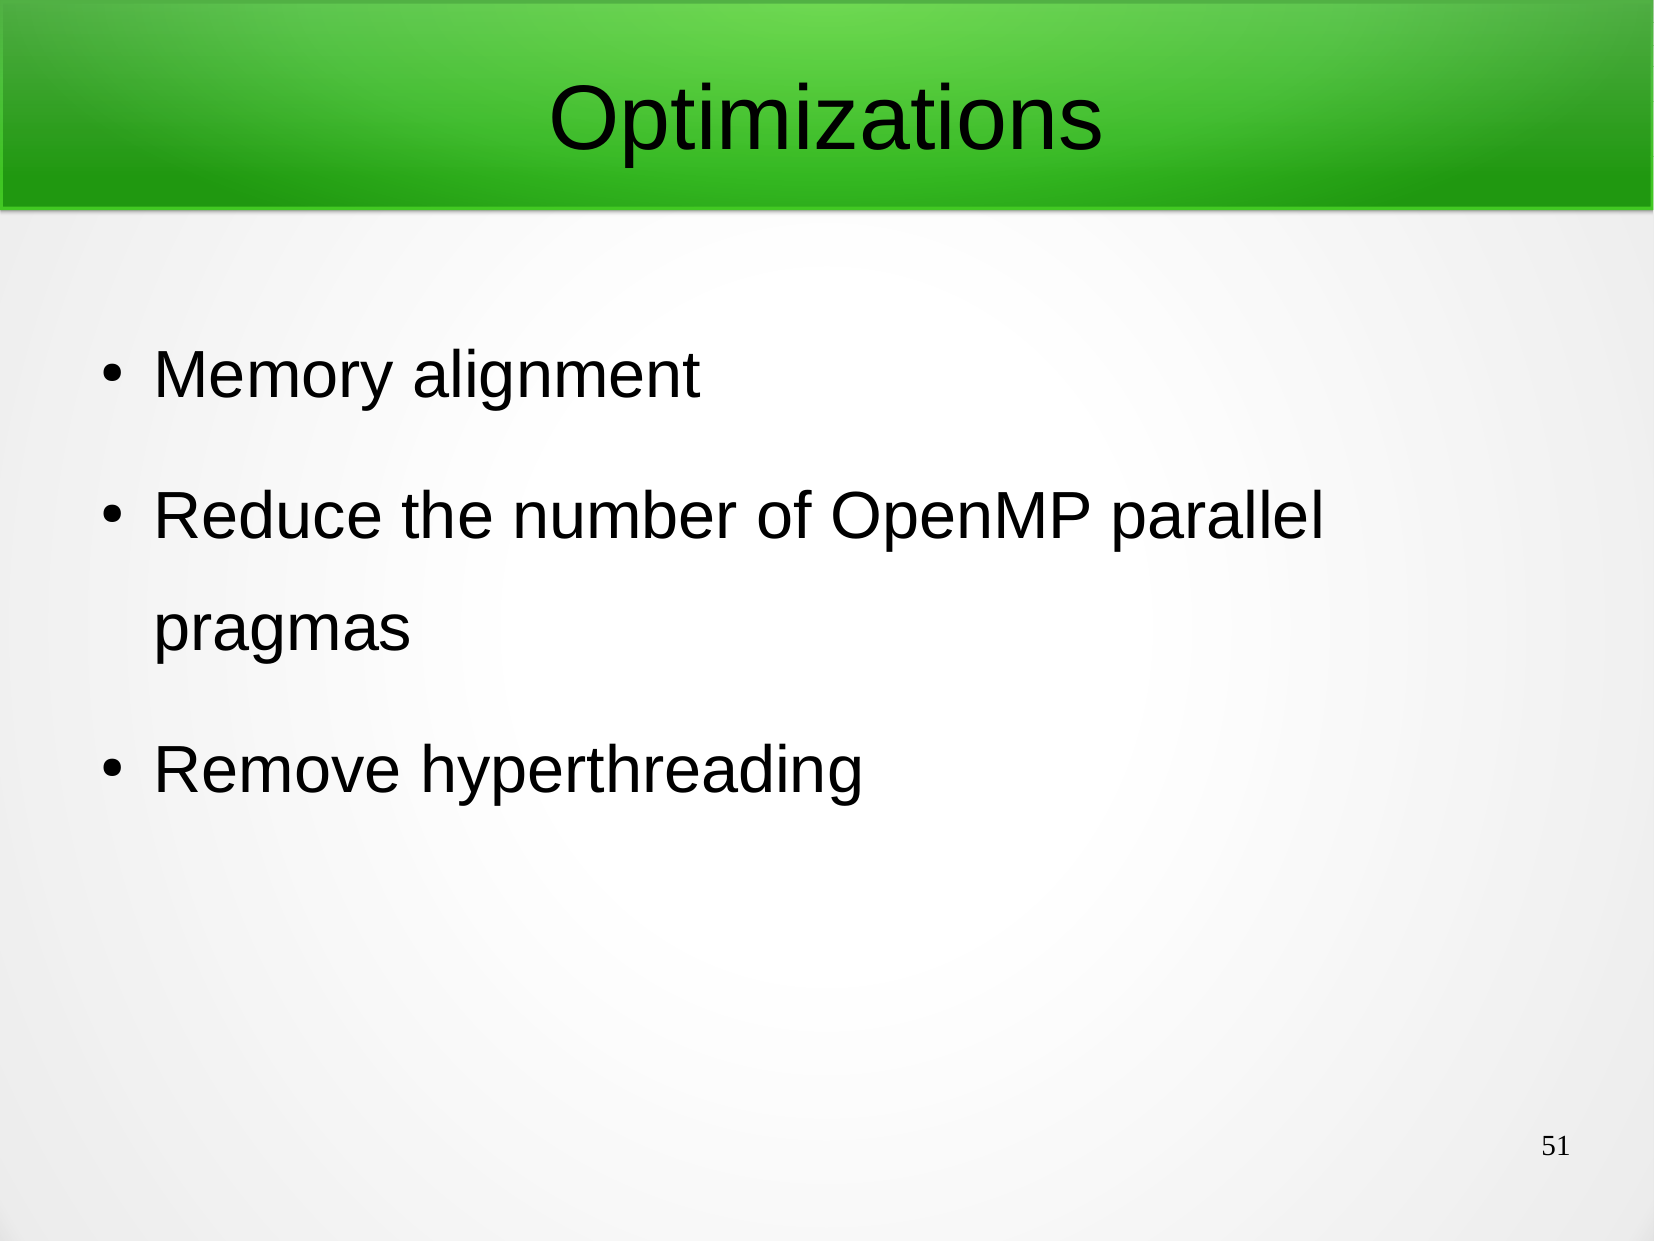

# Optimizations
Memory alignment
Reduce the number of OpenMP parallel pragmas
Remove hyperthreading
51